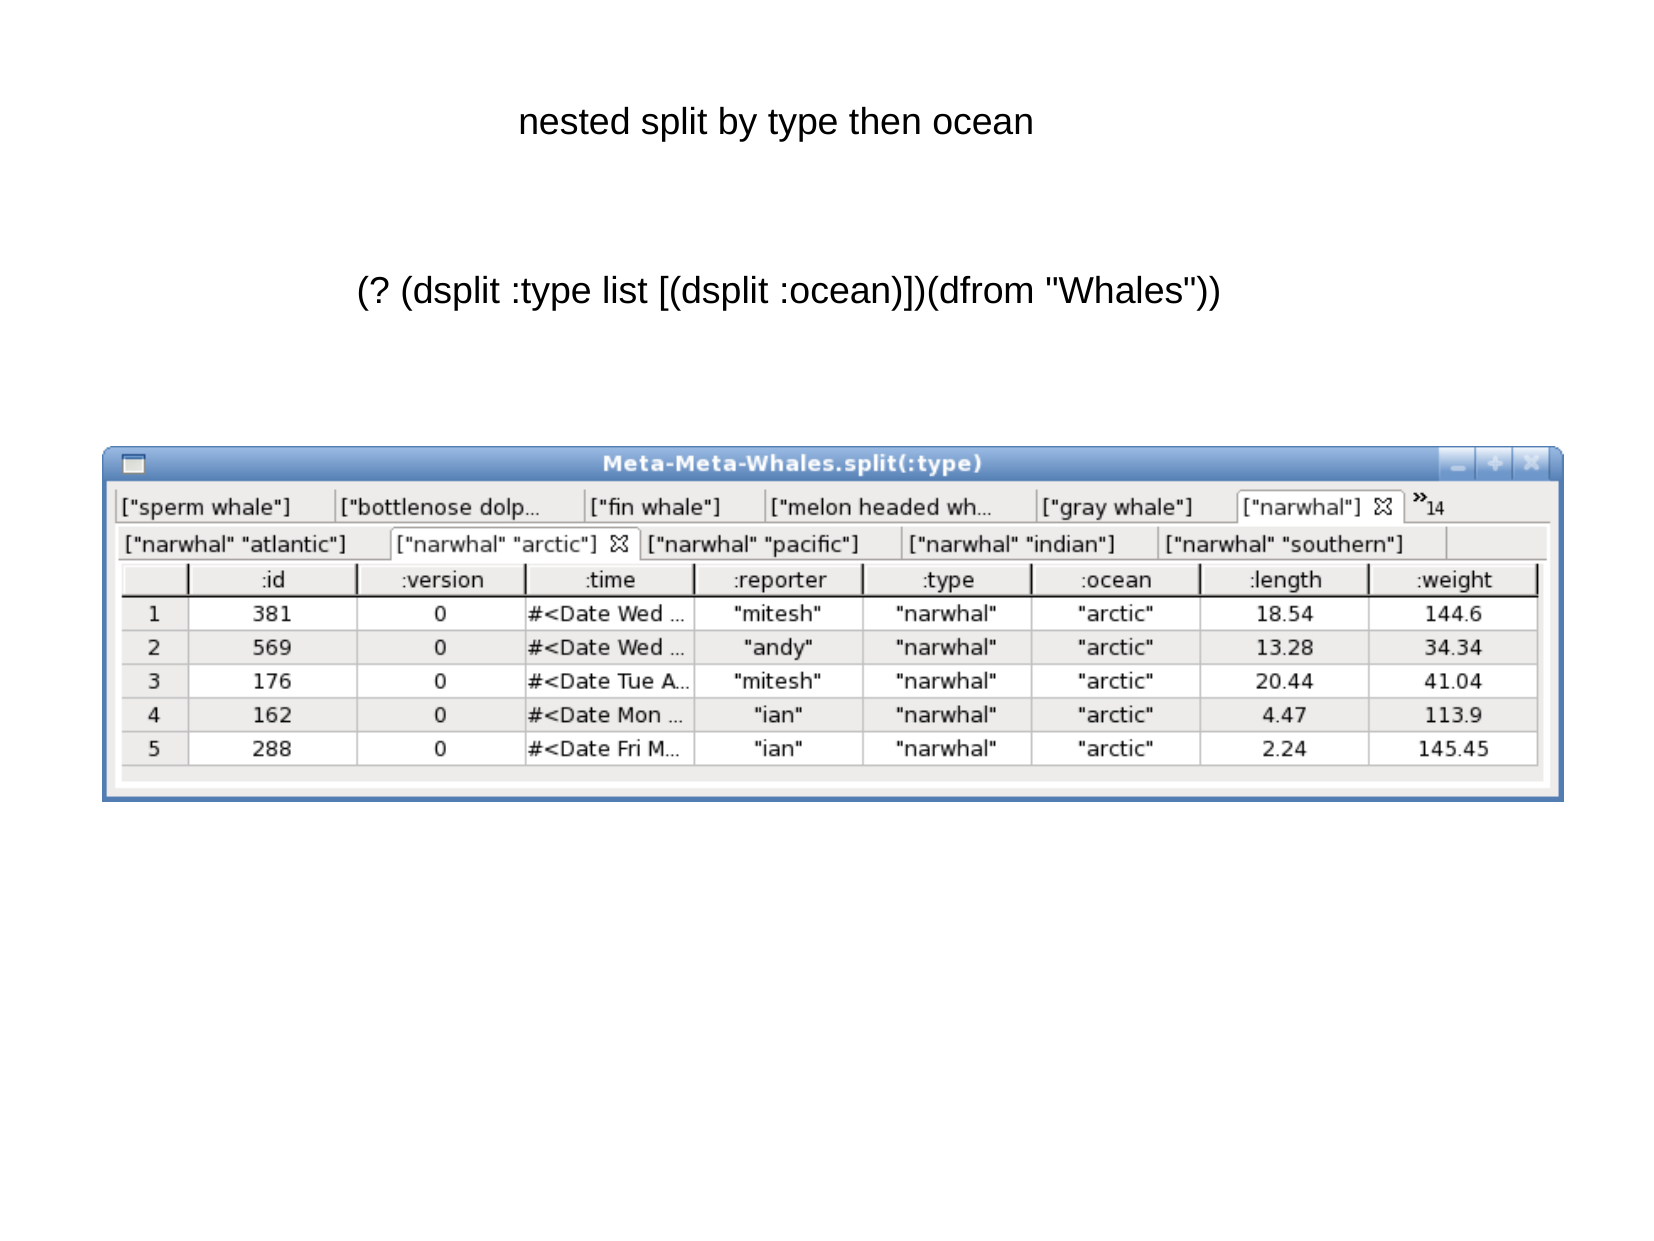

nested split by type then ocean
(? (dsplit :type list [(dsplit :ocean)])(dfrom "Whales"))